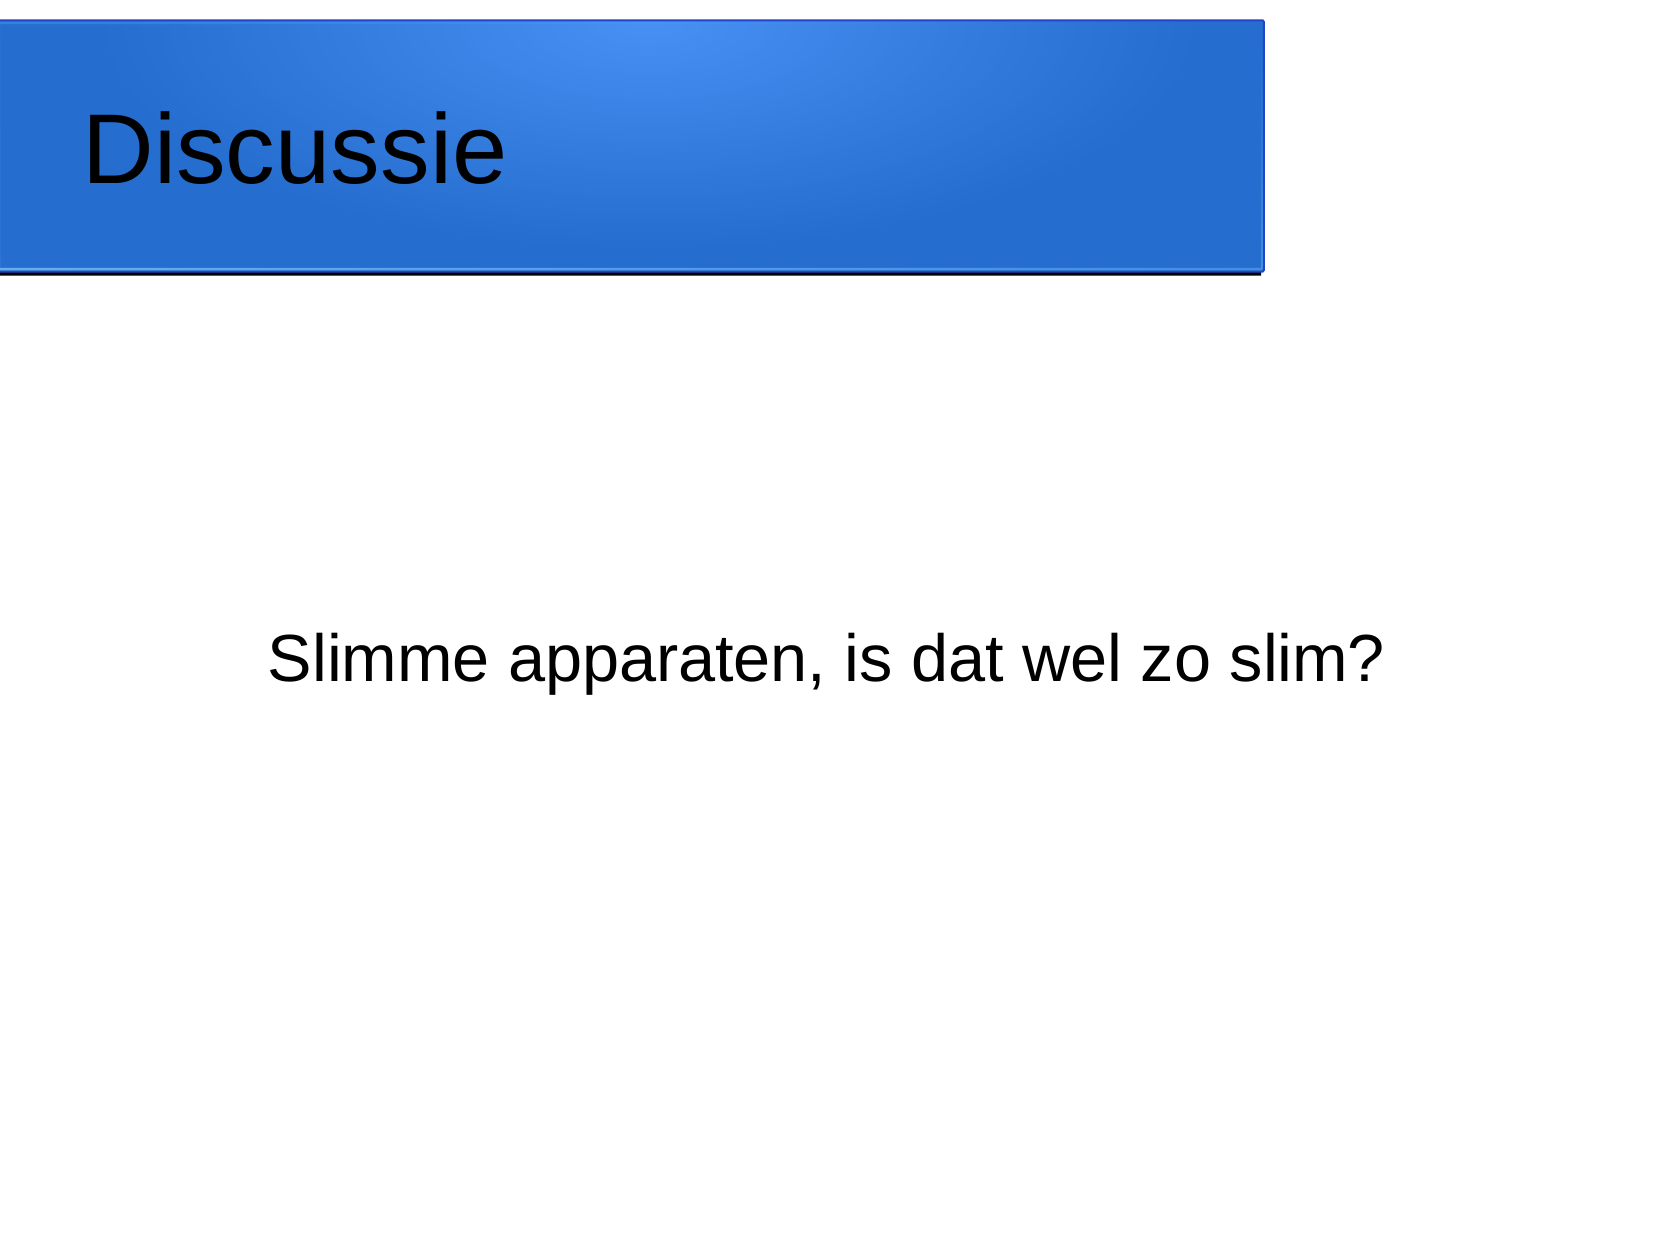

# Discussie
Slimme apparaten, is dat wel zo slim?